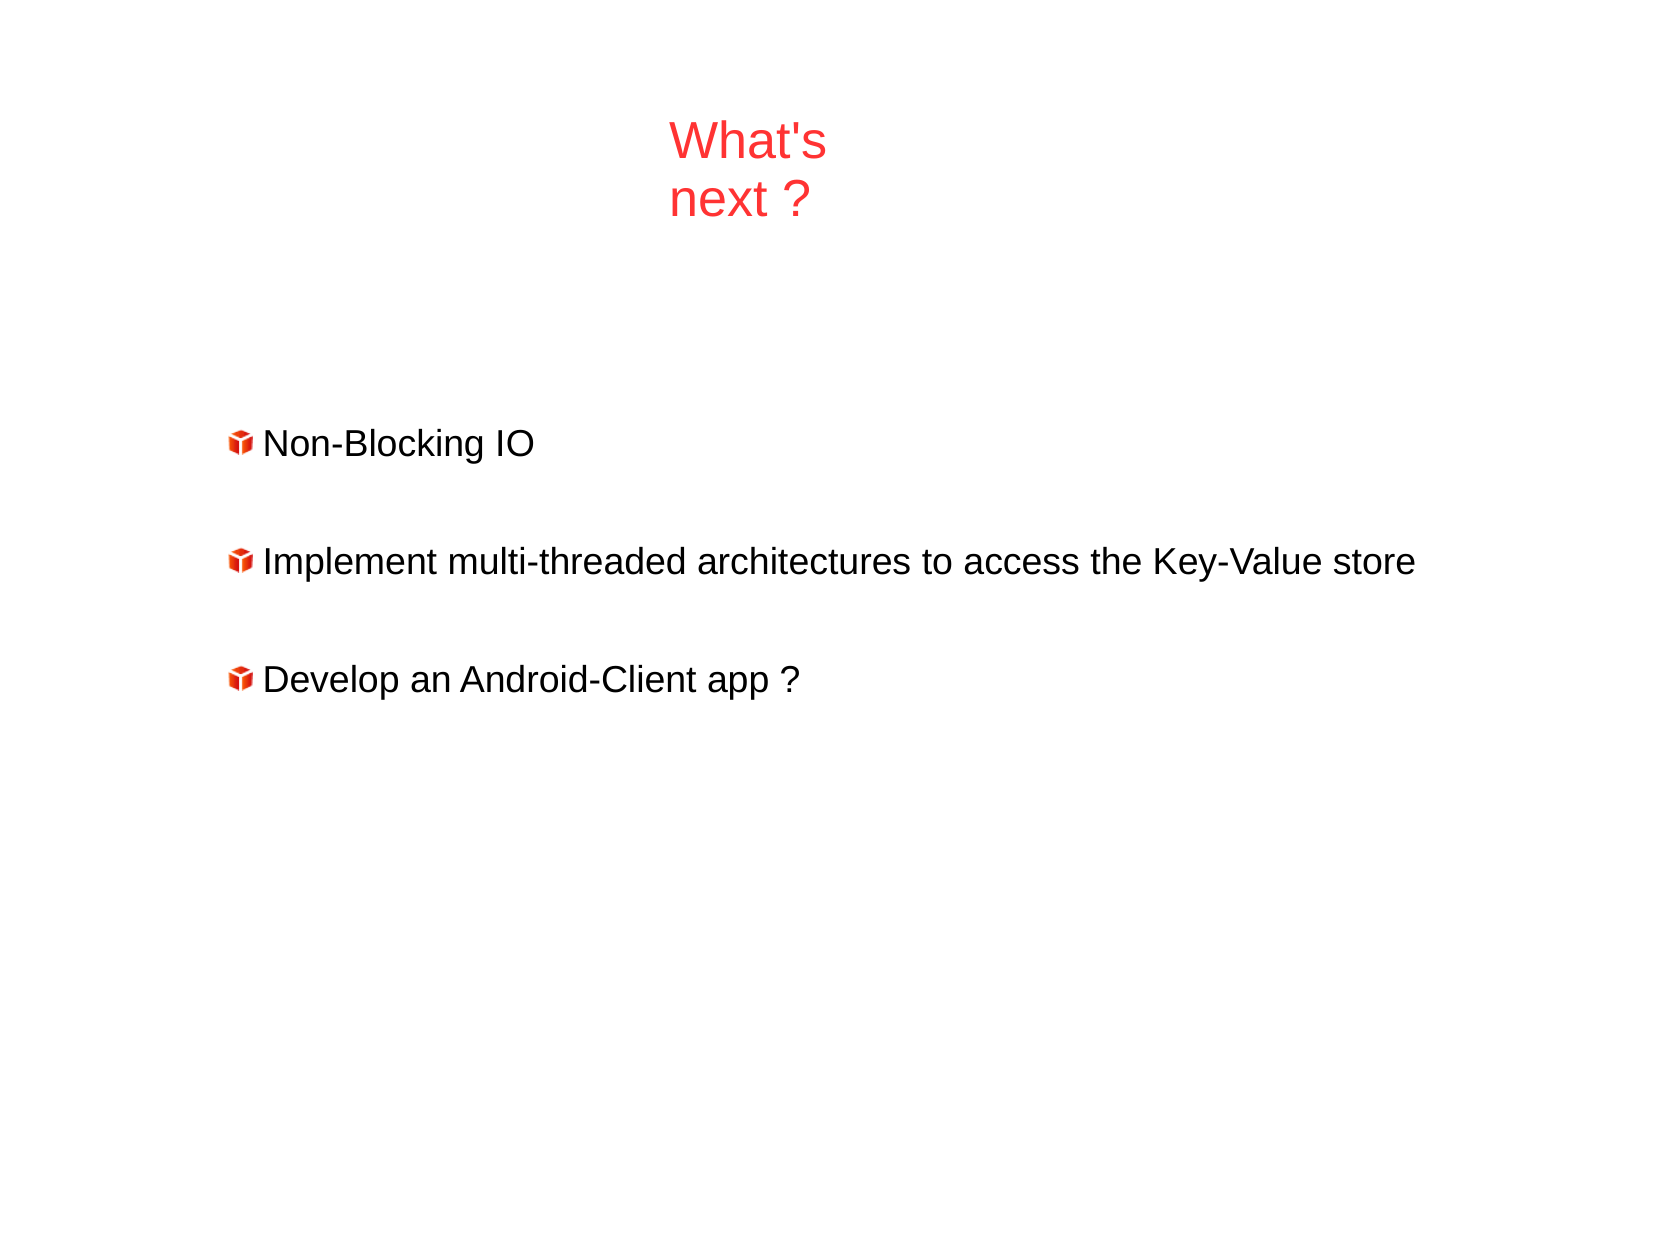

What's next ?
Non-Blocking IO
Implement multi-threaded architectures to access the Key-Value store
Develop an Android-Client app ?